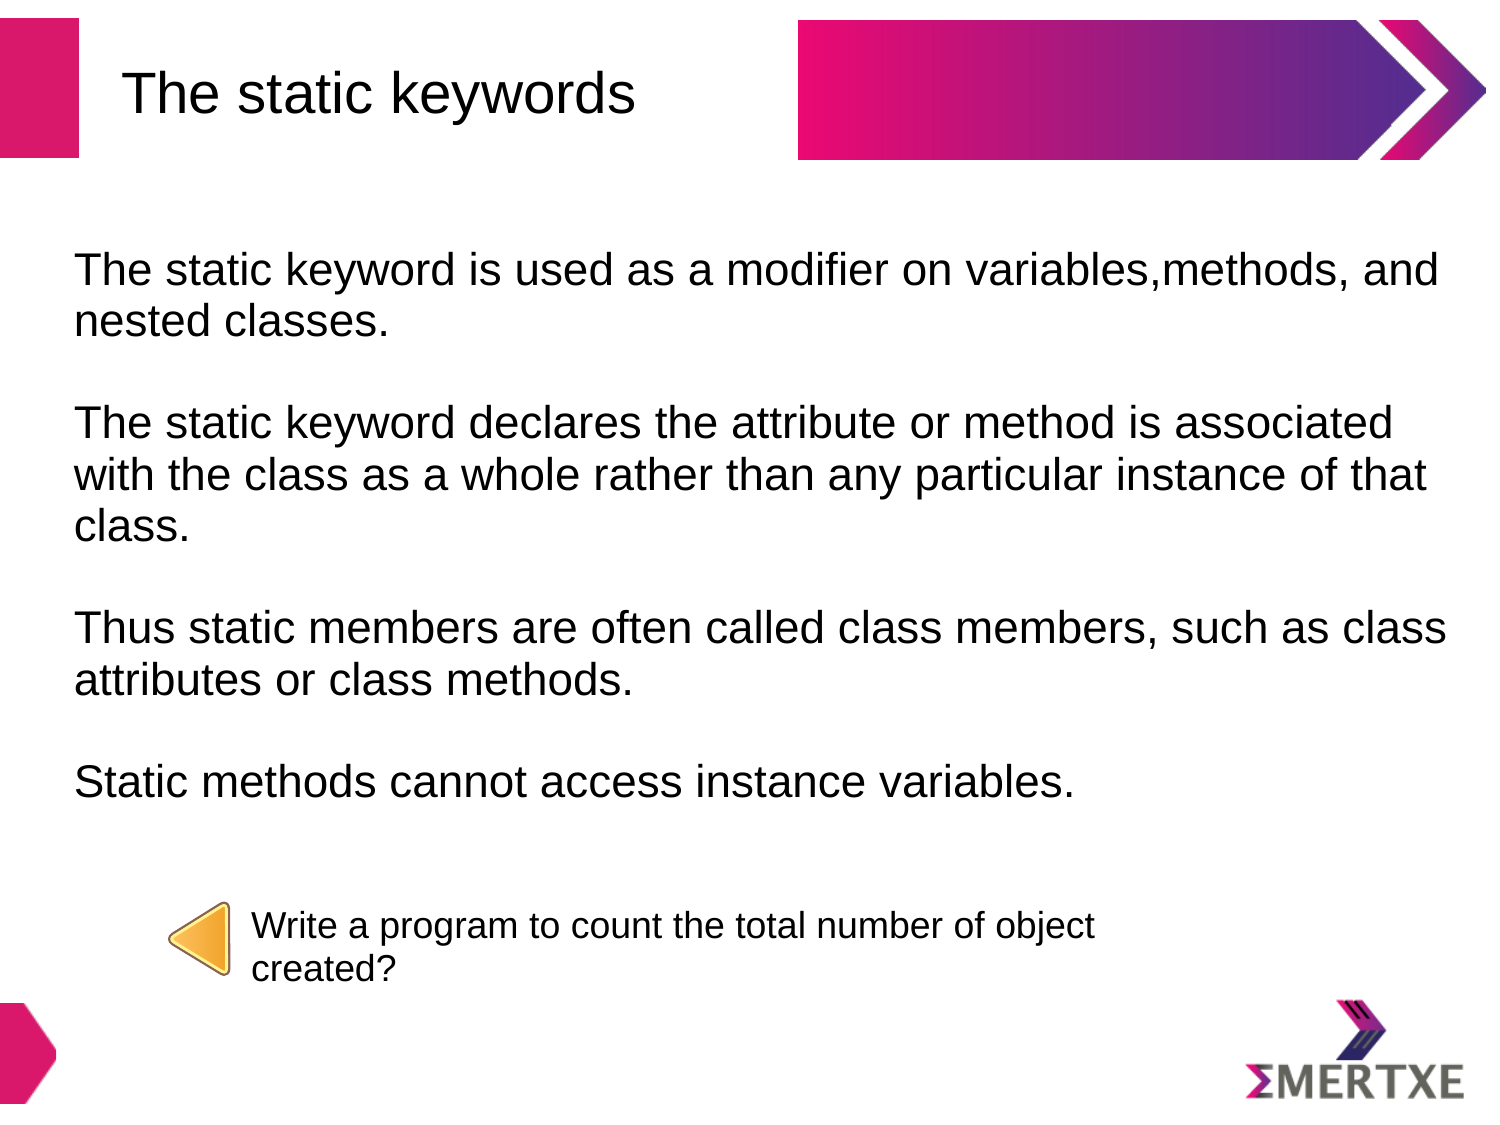

The static keywords
The static keyword is used as a modifier on variables,methods, and nested classes.
The static keyword declares the attribute or method is associated with the class as a whole rather than any particular instance of that class.
Thus static members are often called class members, such as class attributes or class methods.
Static methods cannot access instance variables.
Write a program to count the total number of object created?